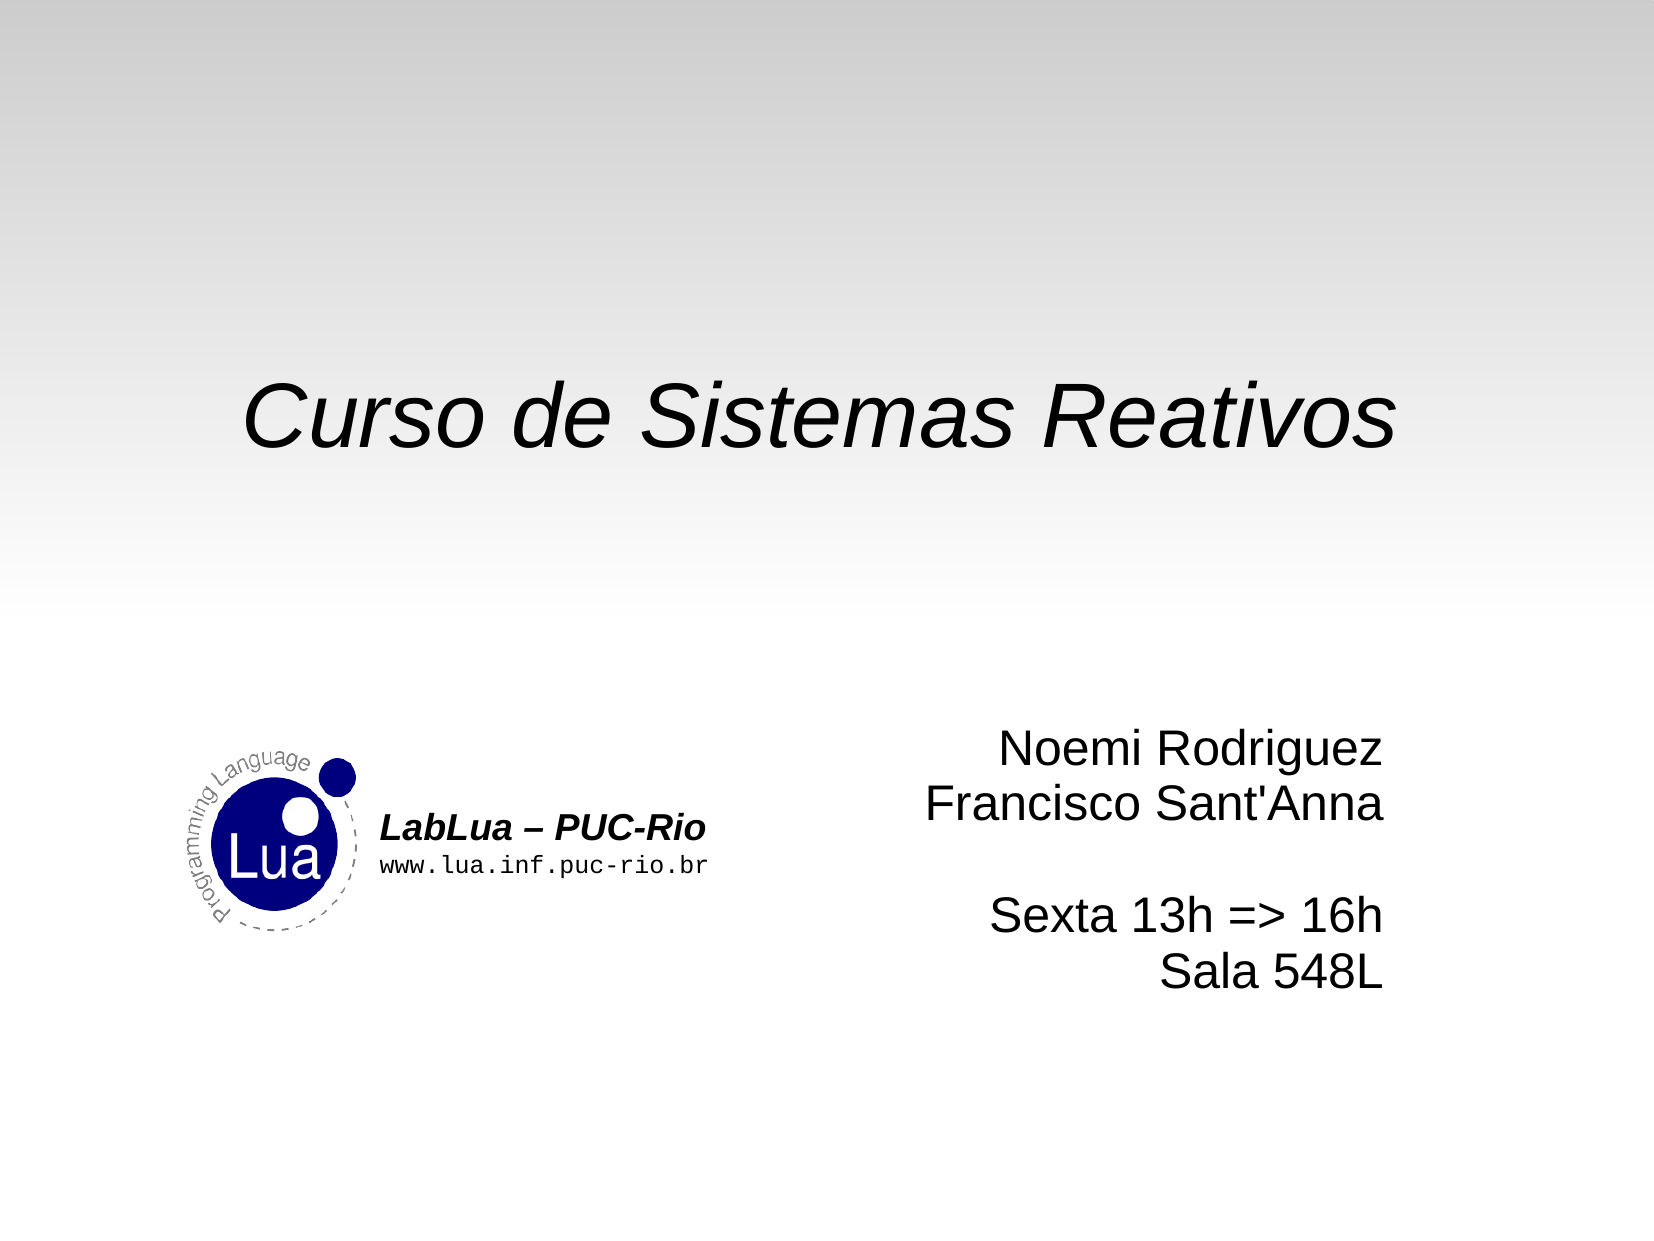

# Curso de Sistemas Reativos
Noemi Rodriguez
Francisco Sant'Anna
Sexta 13h => 16h
Sala 548L
LabLua – PUC-Rio
www.lua.inf.puc-rio.br